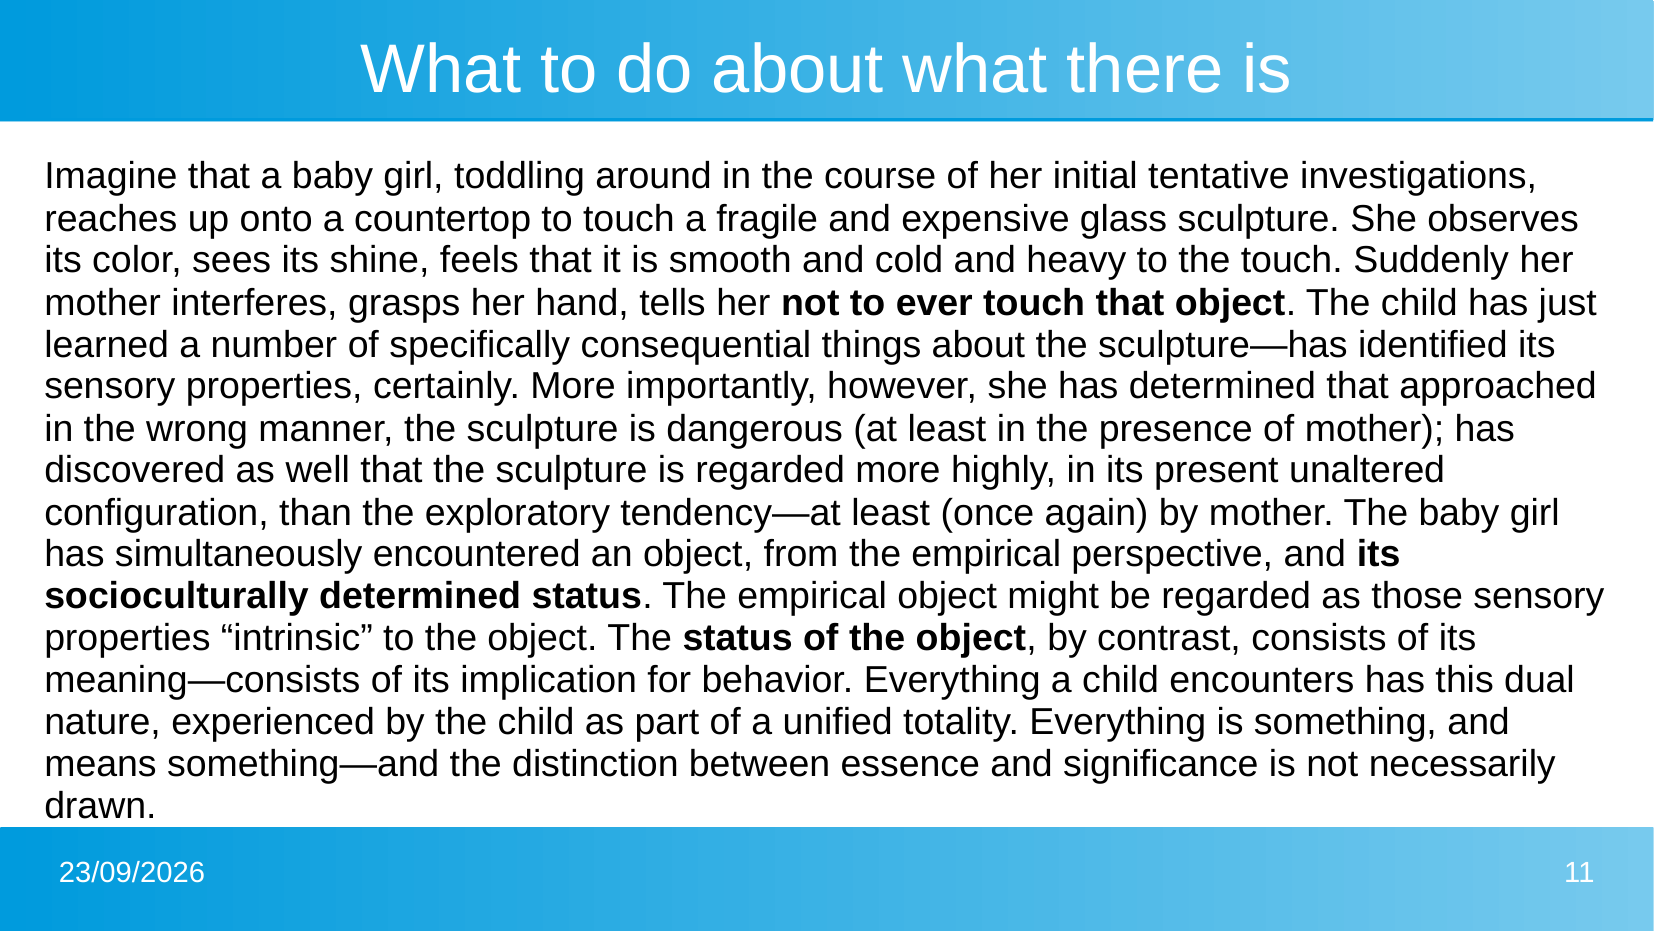

# What to do about what there is
Imagine that a baby girl, toddling around in the course of her initial tentative investigations, reaches up onto a countertop to touch a fragile and expensive glass sculpture. She observes its color, sees its shine, feels that it is smooth and cold and heavy to the touch. Suddenly her mother interferes, grasps her hand, tells her not to ever touch that object. The child has just learned a number of specifically consequential things about the sculpture—has identified its sensory properties, certainly. More importantly, however, she has determined that approached in the wrong manner, the sculpture is dangerous (at least in the presence of mother); has discovered as well that the sculpture is regarded more highly, in its present unaltered configuration, than the exploratory tendency—at least (once again) by mother. The baby girl has simultaneously encountered an object, from the empirical perspective, and its socioculturally determined status. The empirical object might be regarded as those sensory properties “intrinsic” to the object. The status of the object, by contrast, consists of its meaning—consists of its implication for behavior. Everything a child encounters has this dual nature, experienced by the child as part of a unified totality. Everything is something, and means something—and the distinction between essence and significance is not necessarily drawn.
11